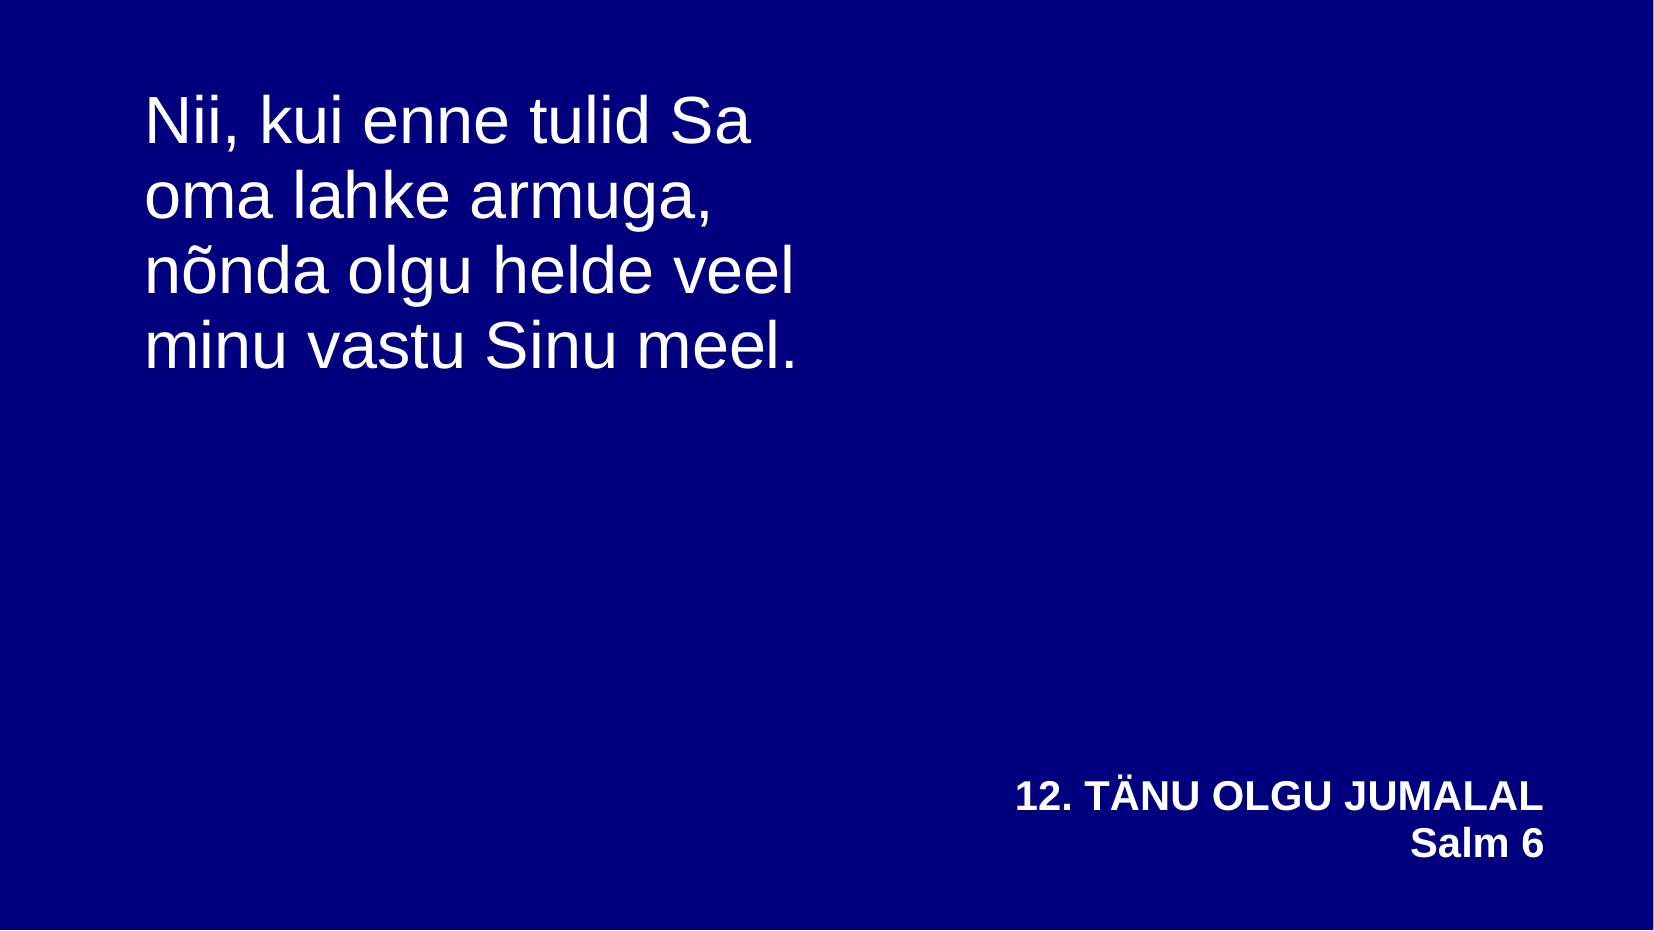

Nii, kui enne tulid Sa
oma lahke armuga,
nõnda olgu helde veel
minu vastu Sinu meel.
12. TÄNU OLGU JUMALAL
Salm 6